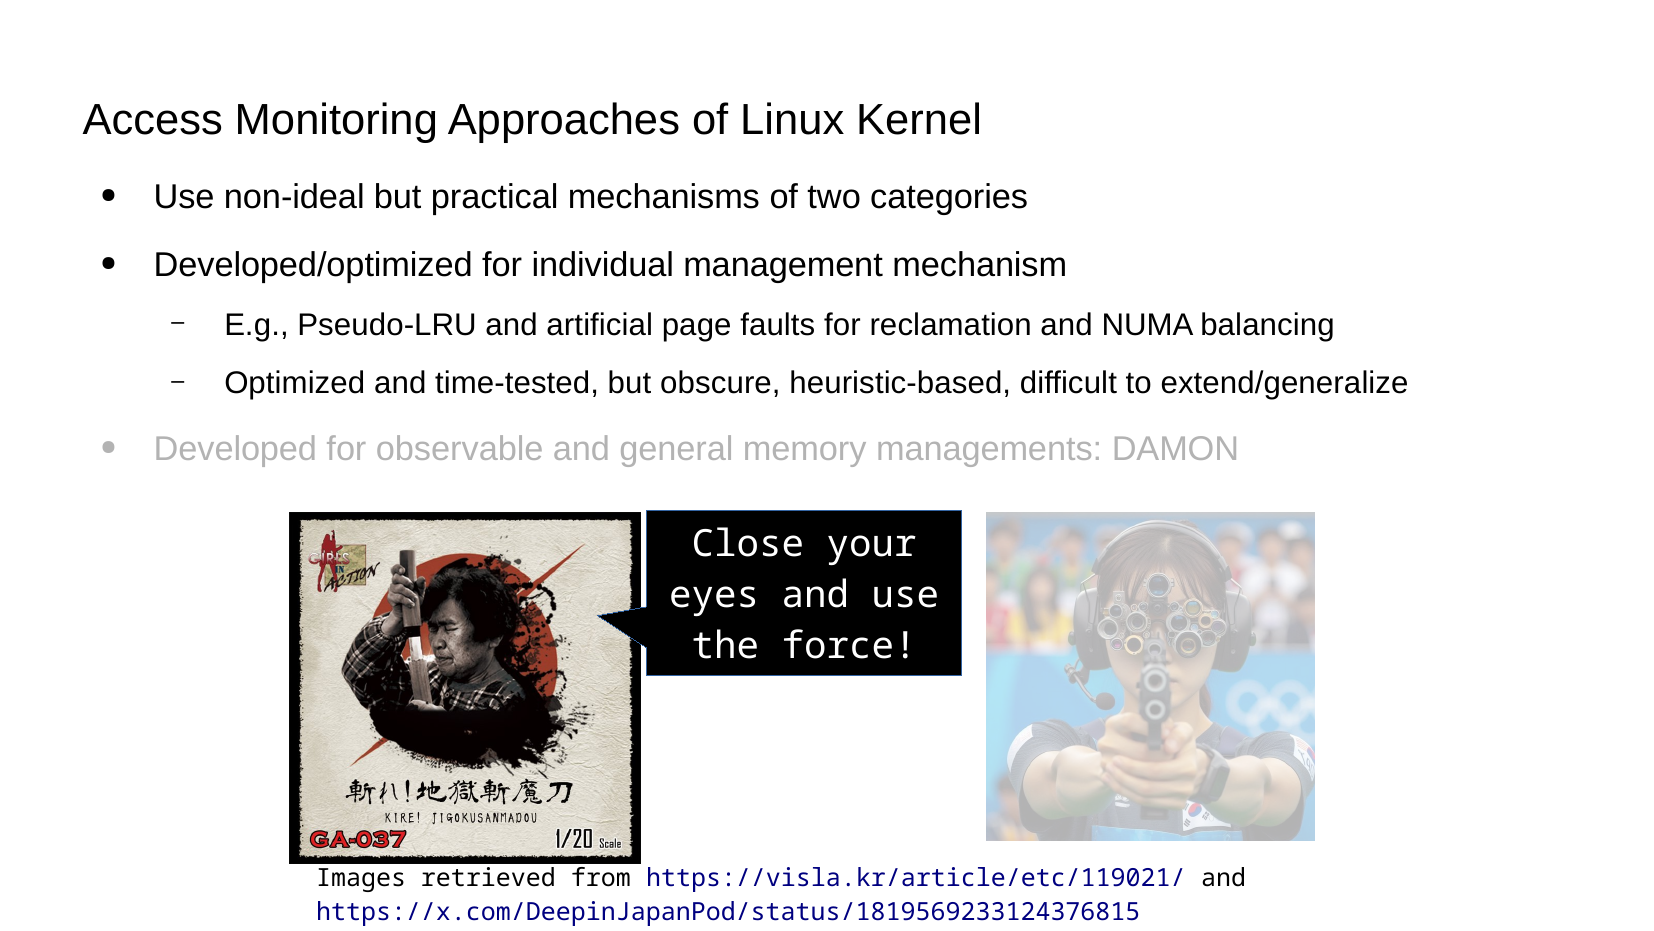

# Access Monitoring Approaches of Linux Kernel
Use non-ideal but practical mechanisms of two categories
Developed/optimized for individual management mechanism
E.g., Pseudo-LRU and artificial page faults for reclamation and NUMA balancing
Optimized and time-tested, but obscure, heuristic-based, difficult to extend/generalize
Developed for observable and general memory managements: DAMON
Close your eyes and use the force!
Images retrieved from https://visla.kr/article/etc/119021/ and https://x.com/DeepinJapanPod/status/1819569233124376815